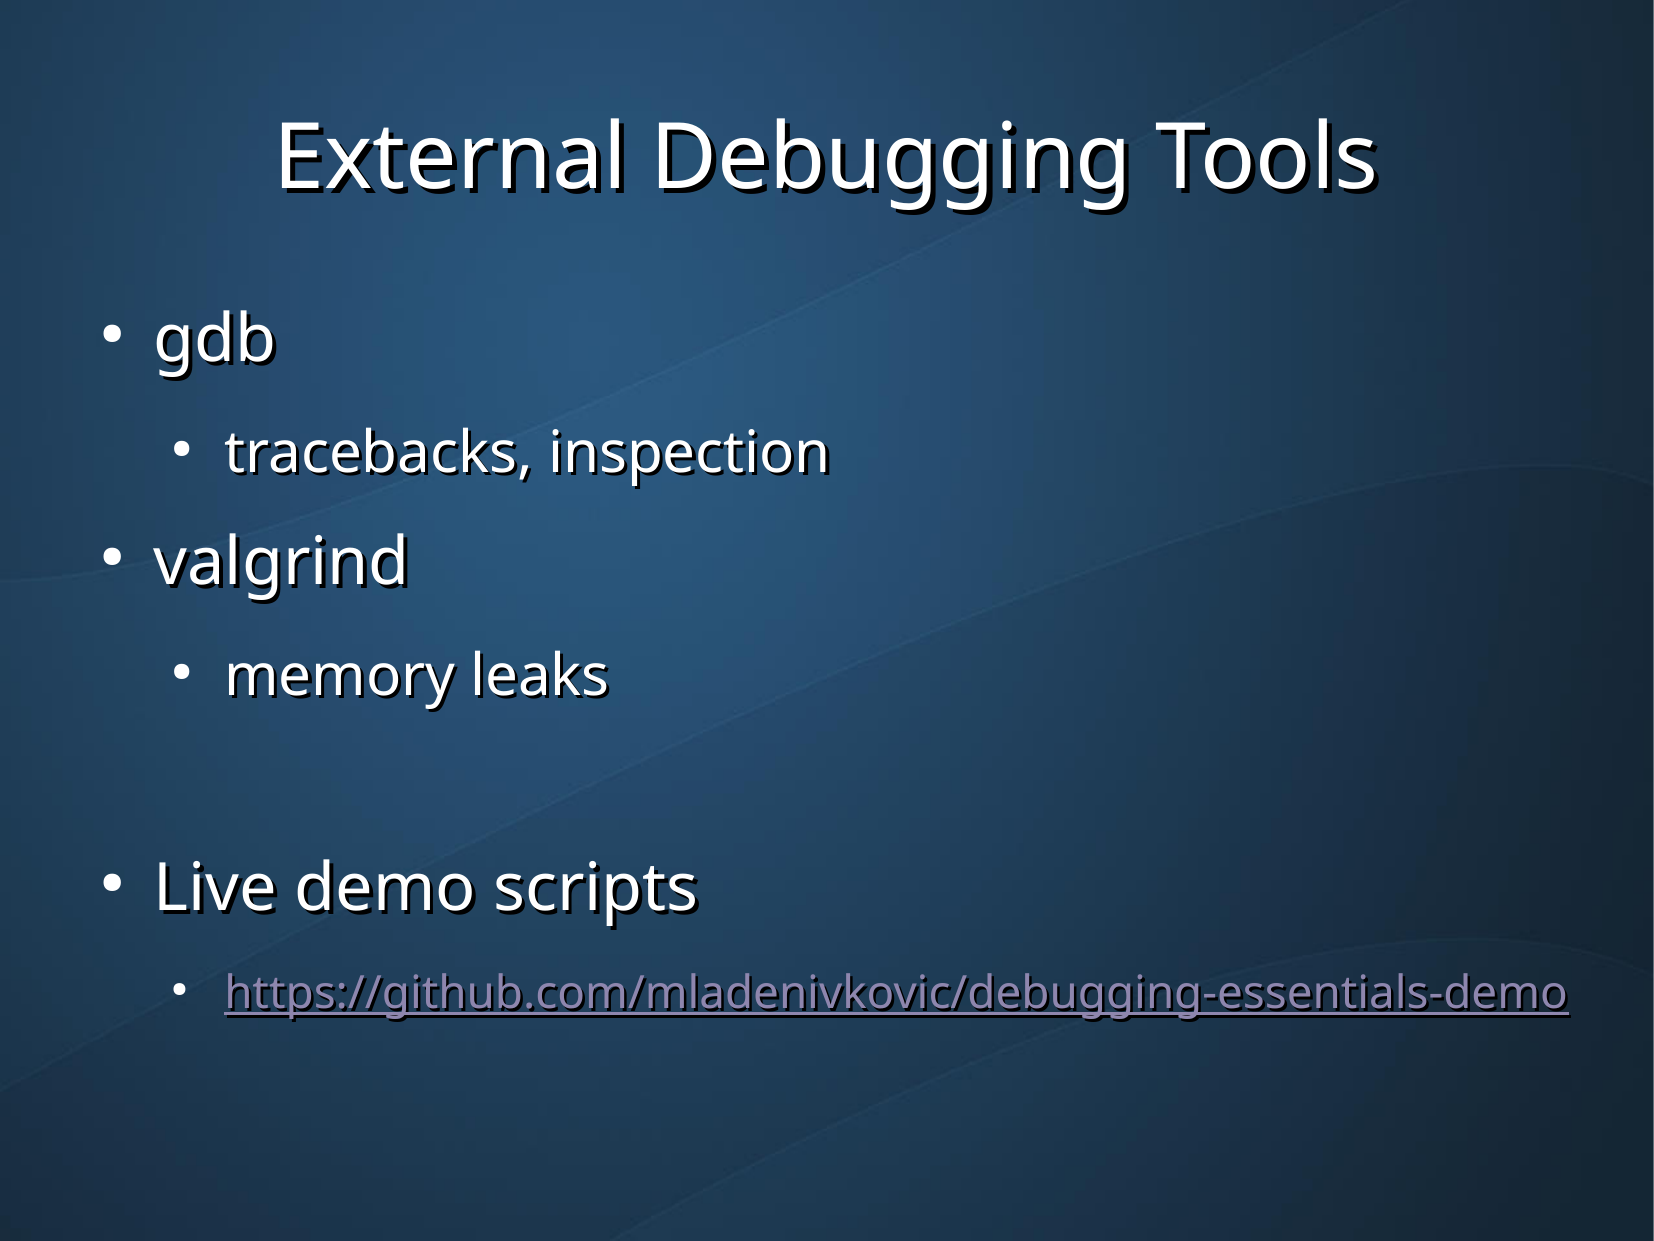

# External Debugging Tools
gdb
tracebacks, inspection
valgrind
memory leaks
Live demo scripts
https://github.com/mladenivkovic/debugging-essentials-demo